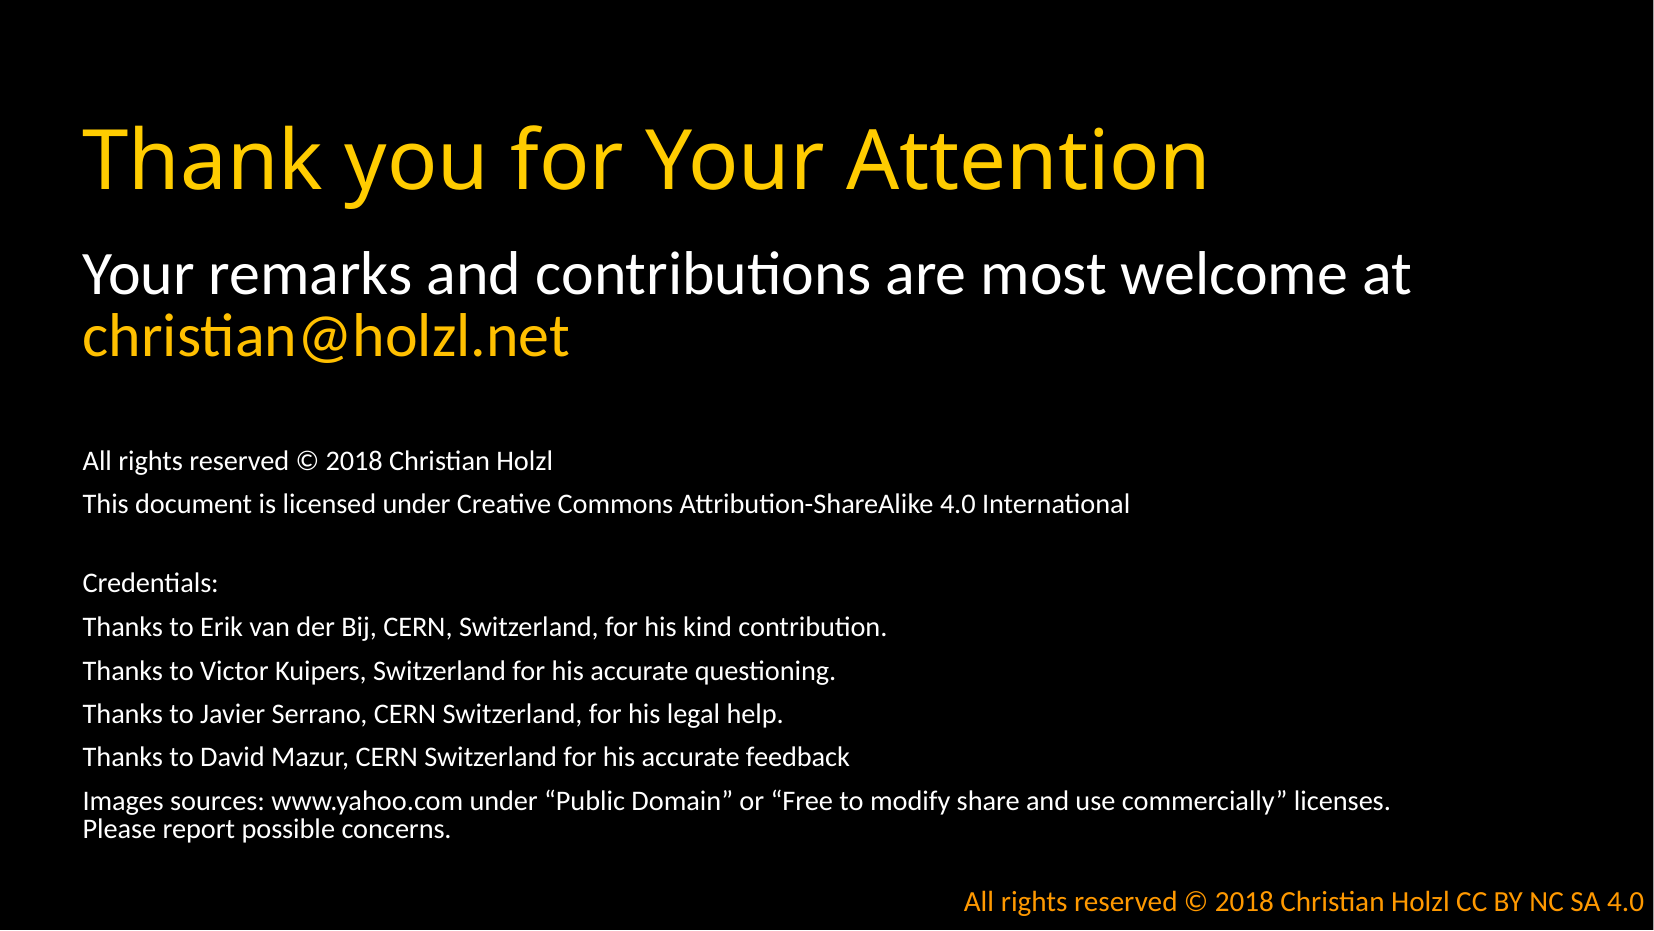

# Thank you for Your Attention
Your remarks and contributions are most welcome at christian@holzl.net
All rights reserved © 2018 Christian Holzl
This document is licensed under Creative Commons Attribution-ShareAlike 4.0 International
Credentials:
Thanks to Erik van der Bij, CERN, Switzerland, for his kind contribution.
Thanks to Victor Kuipers, Switzerland for his accurate questioning.
Thanks to Javier Serrano, CERN Switzerland, for his legal help.
Thanks to David Mazur, CERN Switzerland for his accurate feedback
Images sources: www.yahoo.com under “Public Domain” or “Free to modify share and use commercially” licenses.
Please report possible concerns.